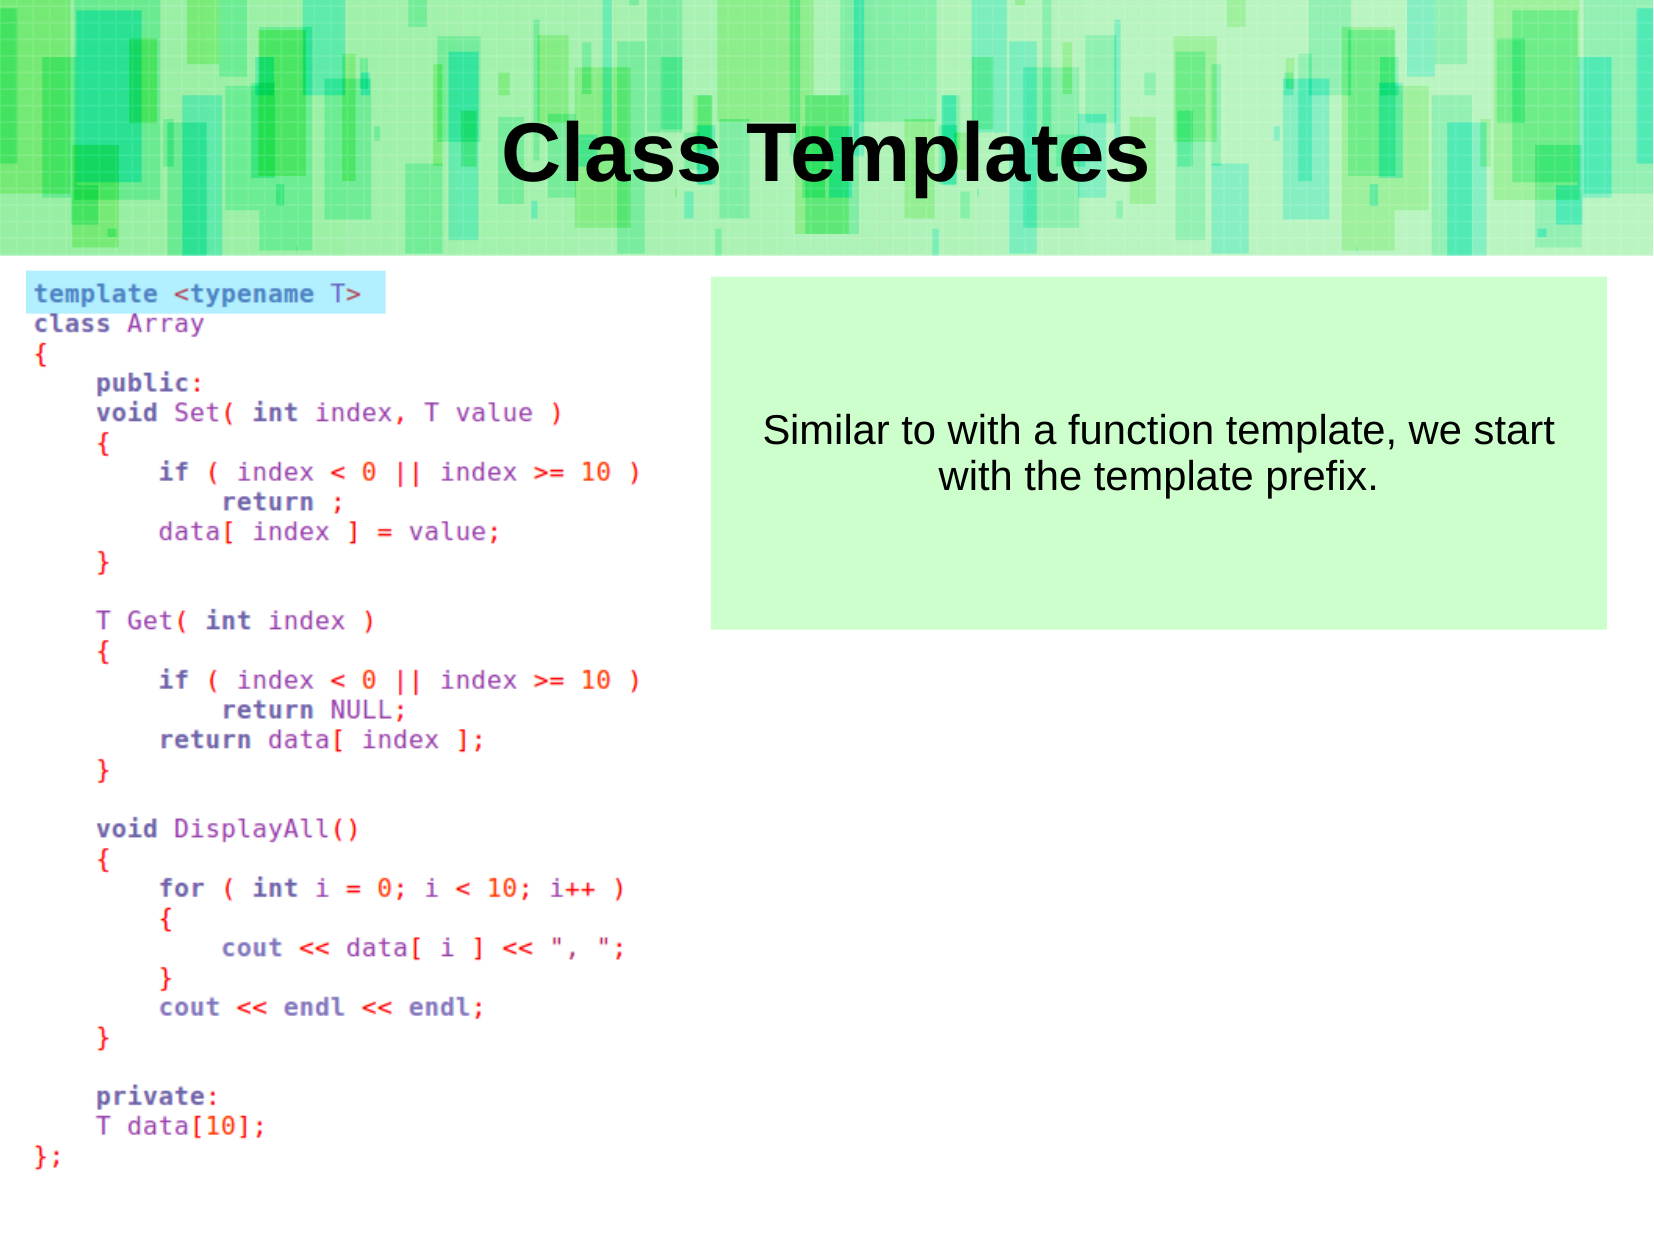

# Class Templates
Similar to with a function template, we start with the template prefix.